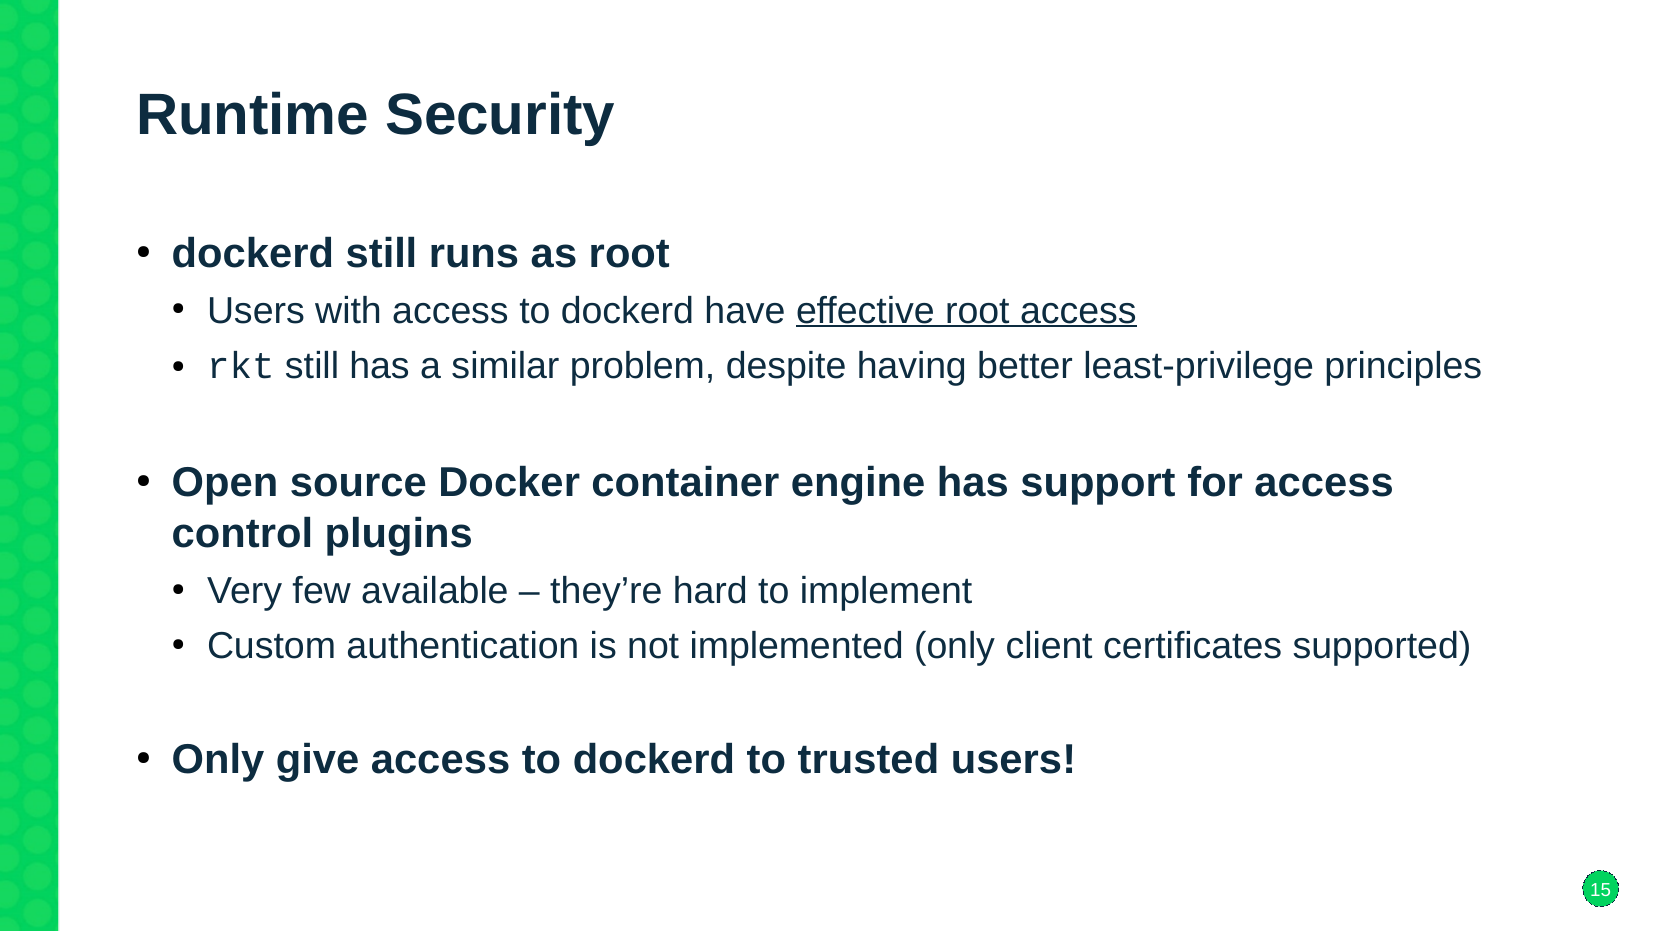

# Runtime Security
dockerd still runs as root
Users with access to dockerd have effective root access
rkt still has a similar problem, despite having better least-privilege principles
Open source Docker container engine has support for access control plugins
Very few available – they’re hard to implement
Custom authentication is not implemented (only client certificates supported)
Only give access to dockerd to trusted users!
15